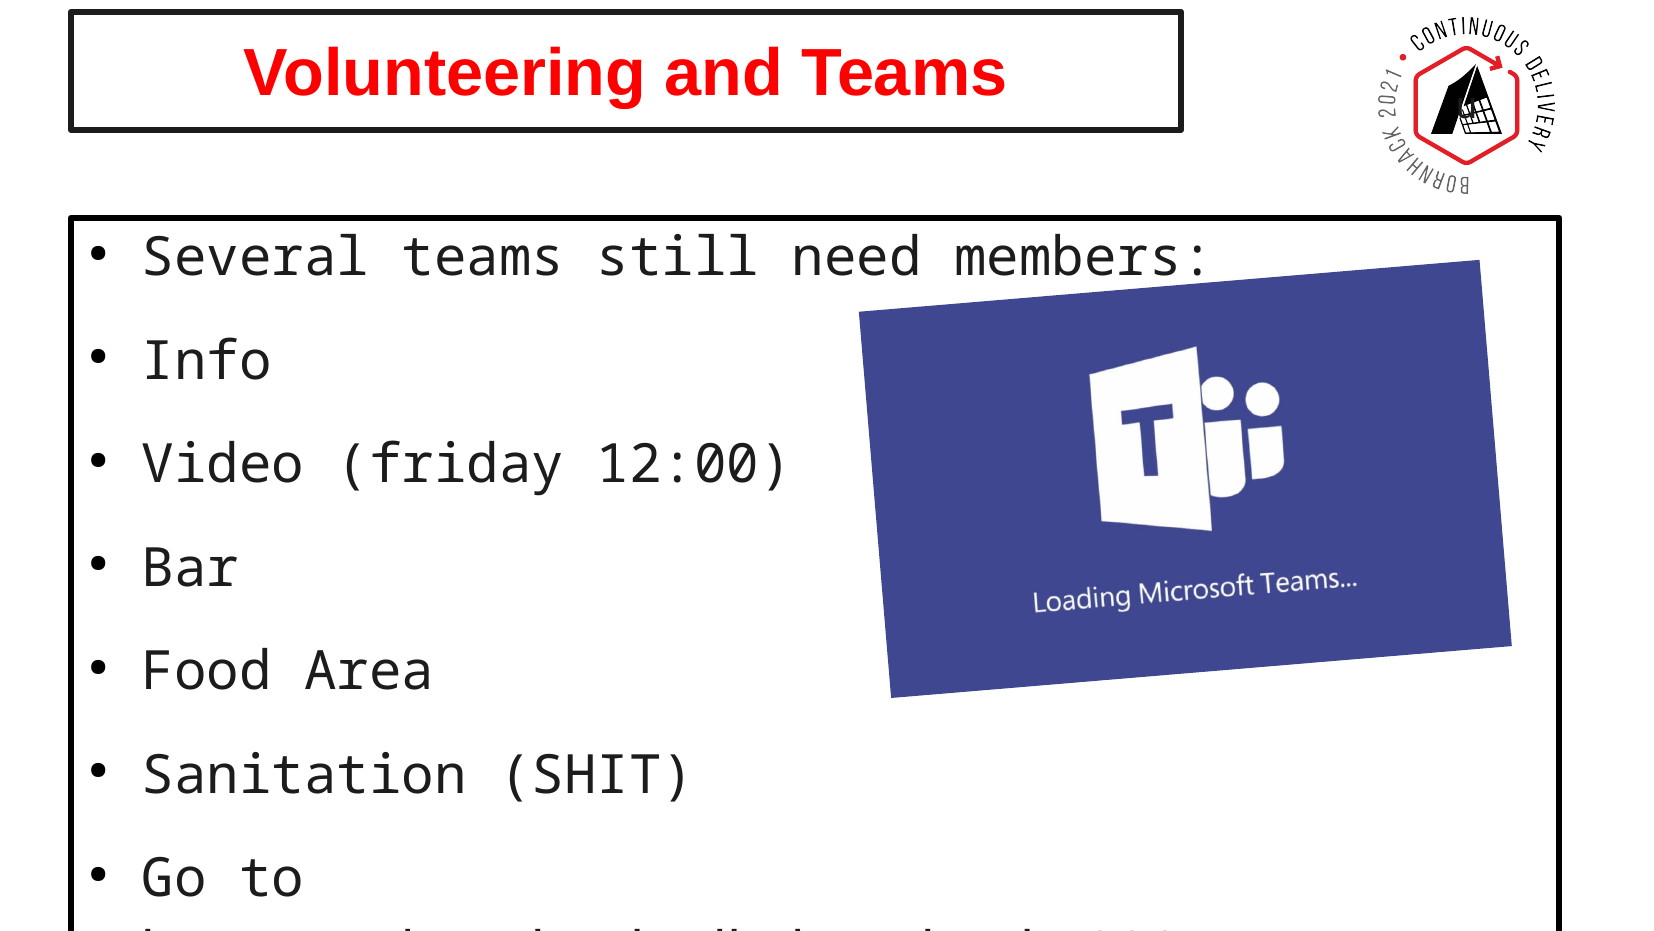

# Volunteering and Teams
Several teams still need members:
Info
Video (friday 12:00)
Bar
Food Area
Sanitation (SHIT)
Go to https://bornhack.dk/bornhack-2021/teams/